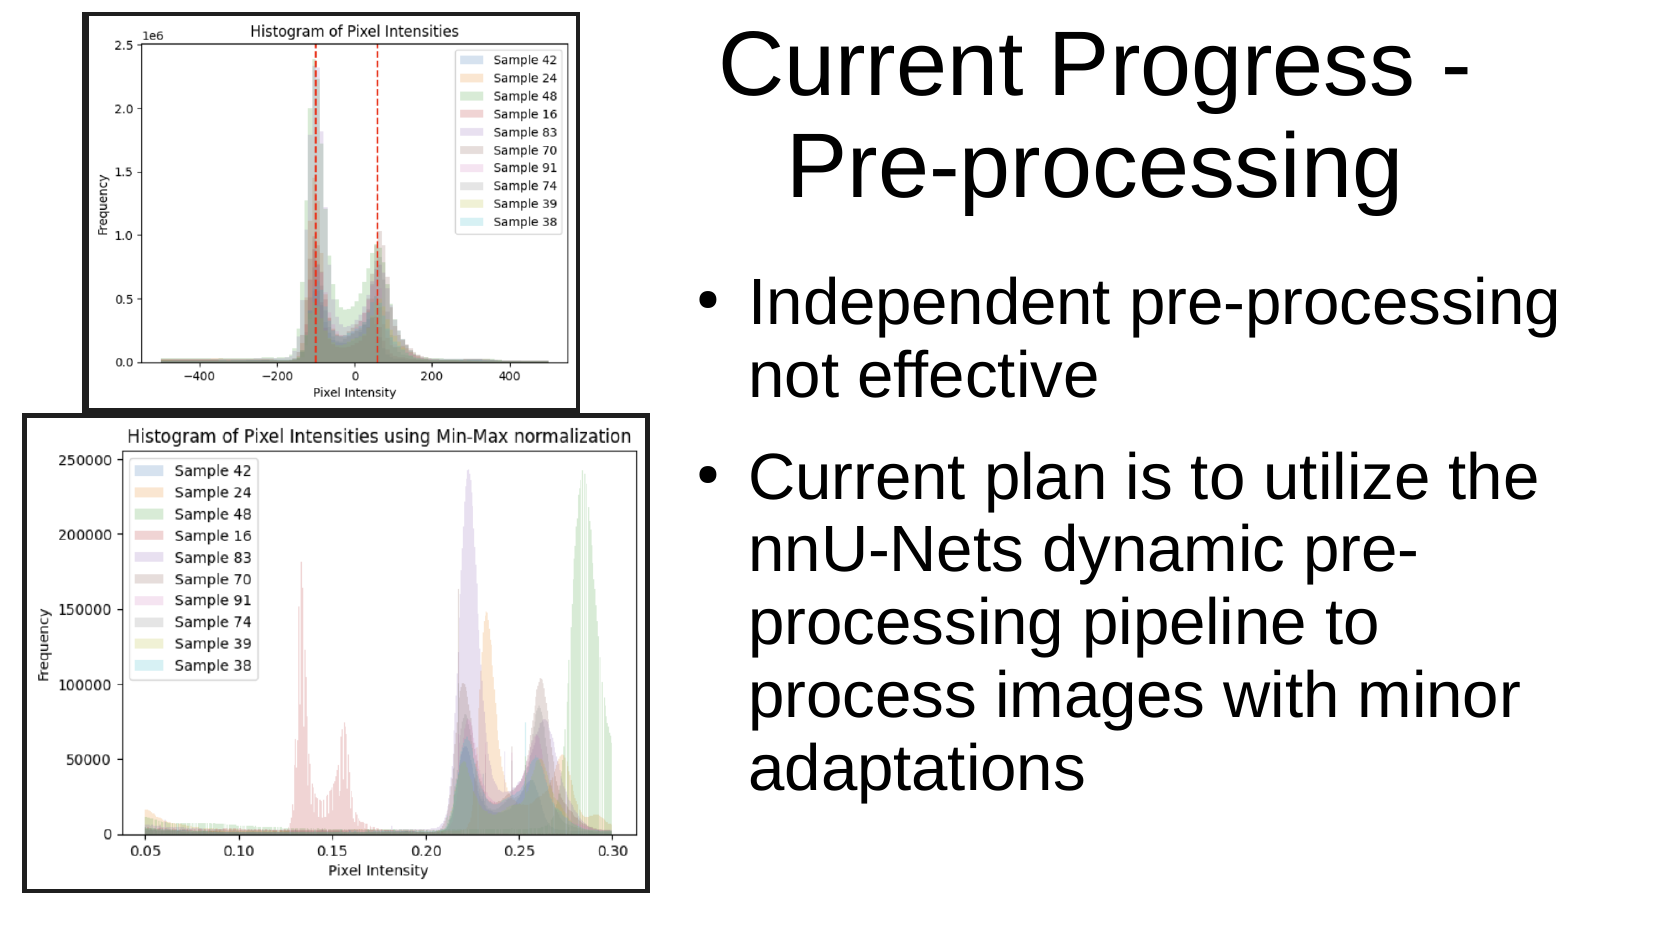

# Current Progress - Pre-processing
Independent pre-processing not effective
Current plan is to utilize the nnU-Nets dynamic pre-processing pipeline to process images with minor adaptations